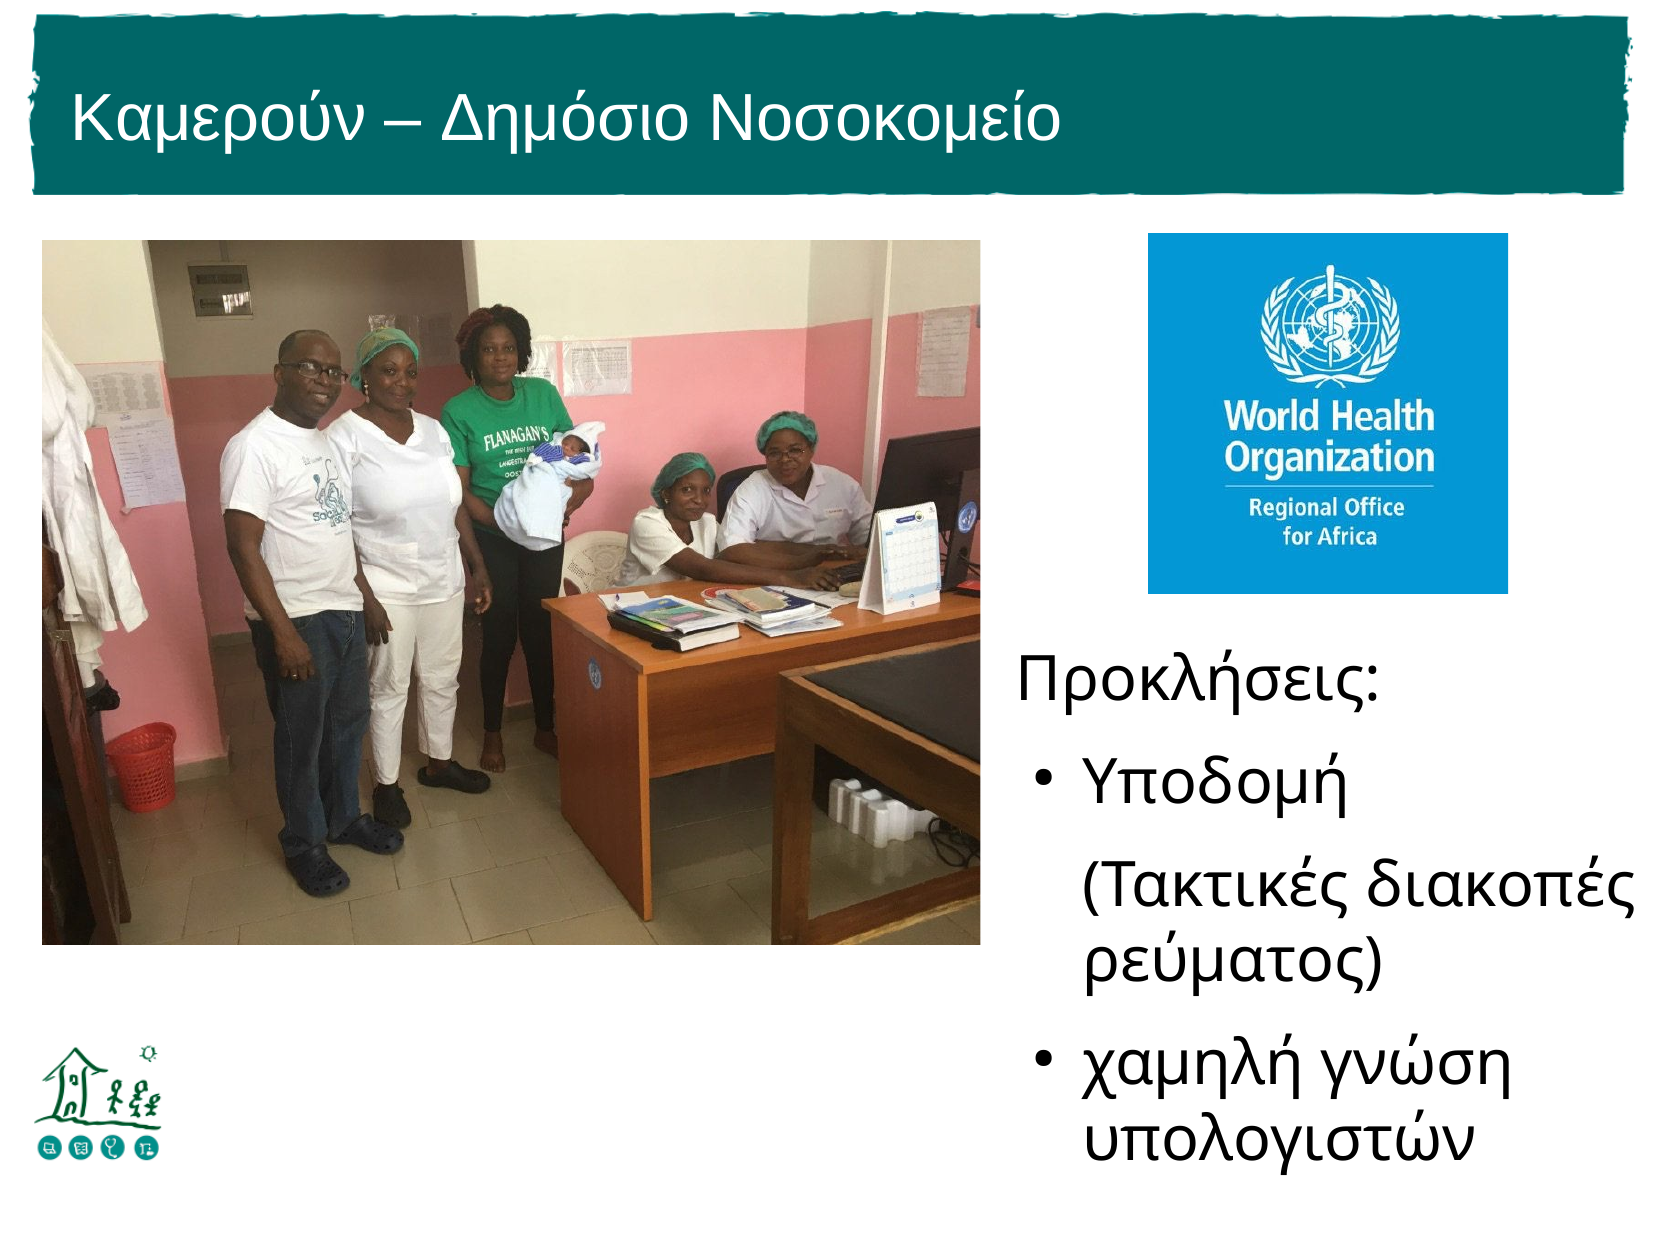

# Καμερούν – Δημόσιο Νοσοκομείο
Προκλήσεις:
Υποδομή
(Τακτικές διακοπές ρεύματος)
χαμηλή γνώση υπολογιστών